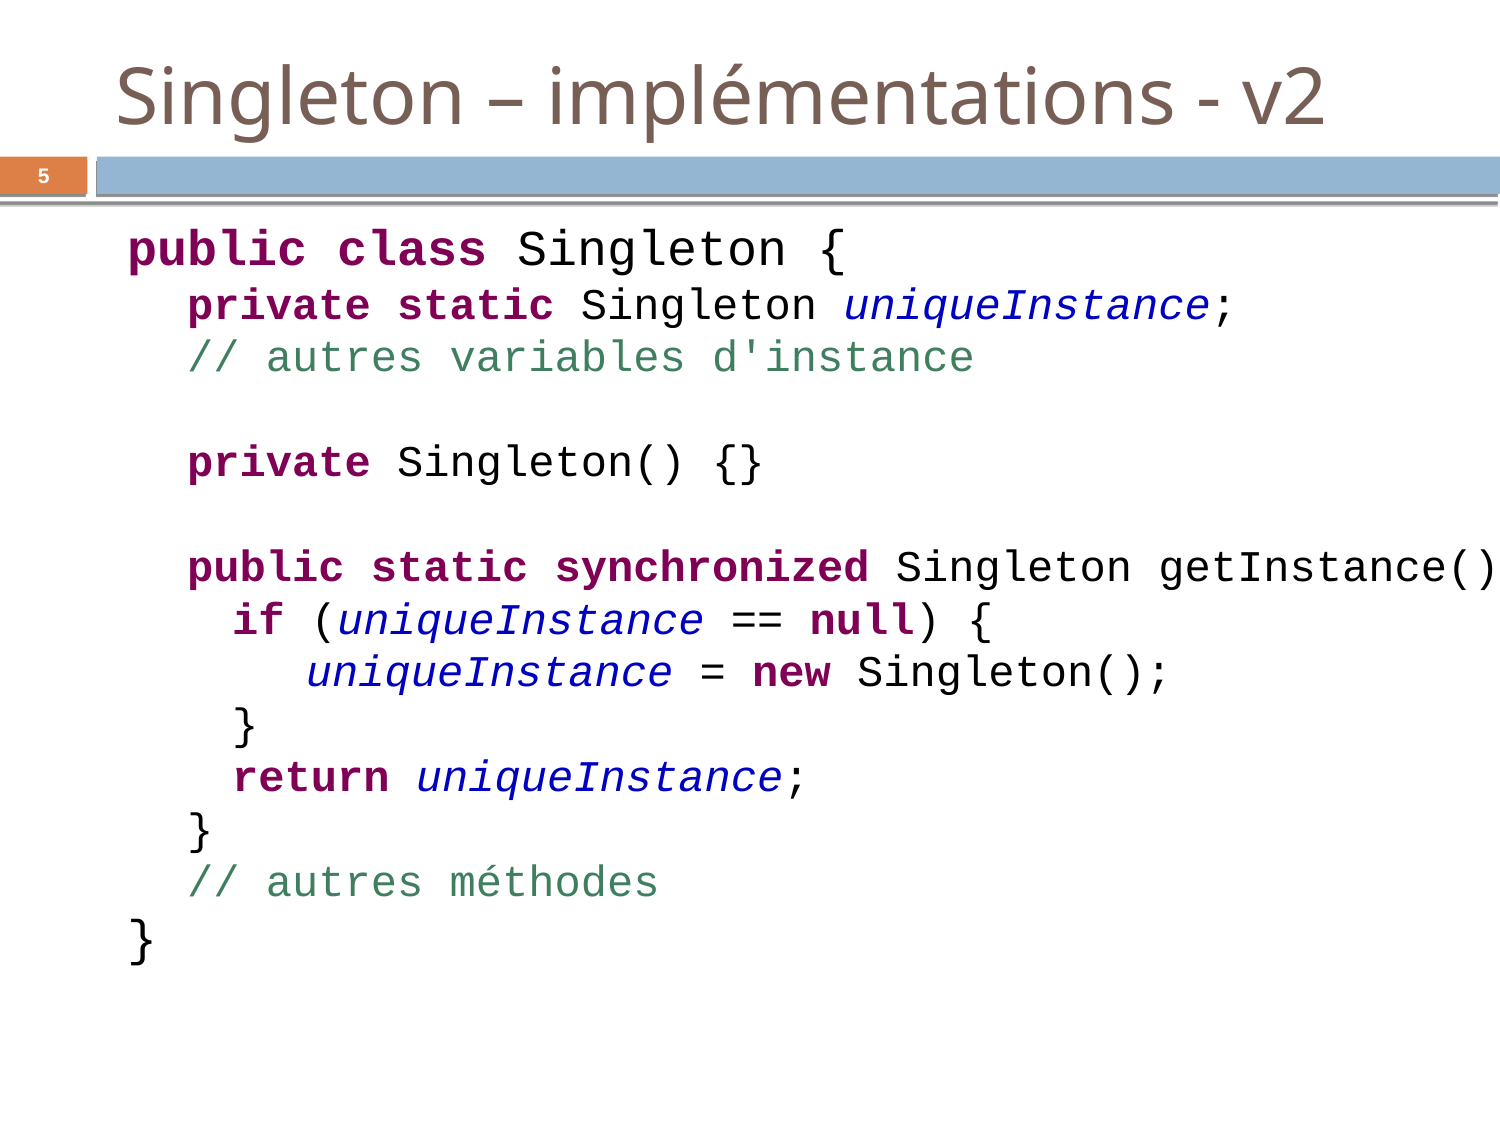

# Singleton – implémentations - v2
public class Singleton {
private static Singleton uniqueInstance;
// autres variables d'instance
private Singleton() {}
public static synchronized Singleton getInstance() {
	if (uniqueInstance == null) {
		uniqueInstance = new Singleton();
	}
	return uniqueInstance;
}
// autres méthodes
}